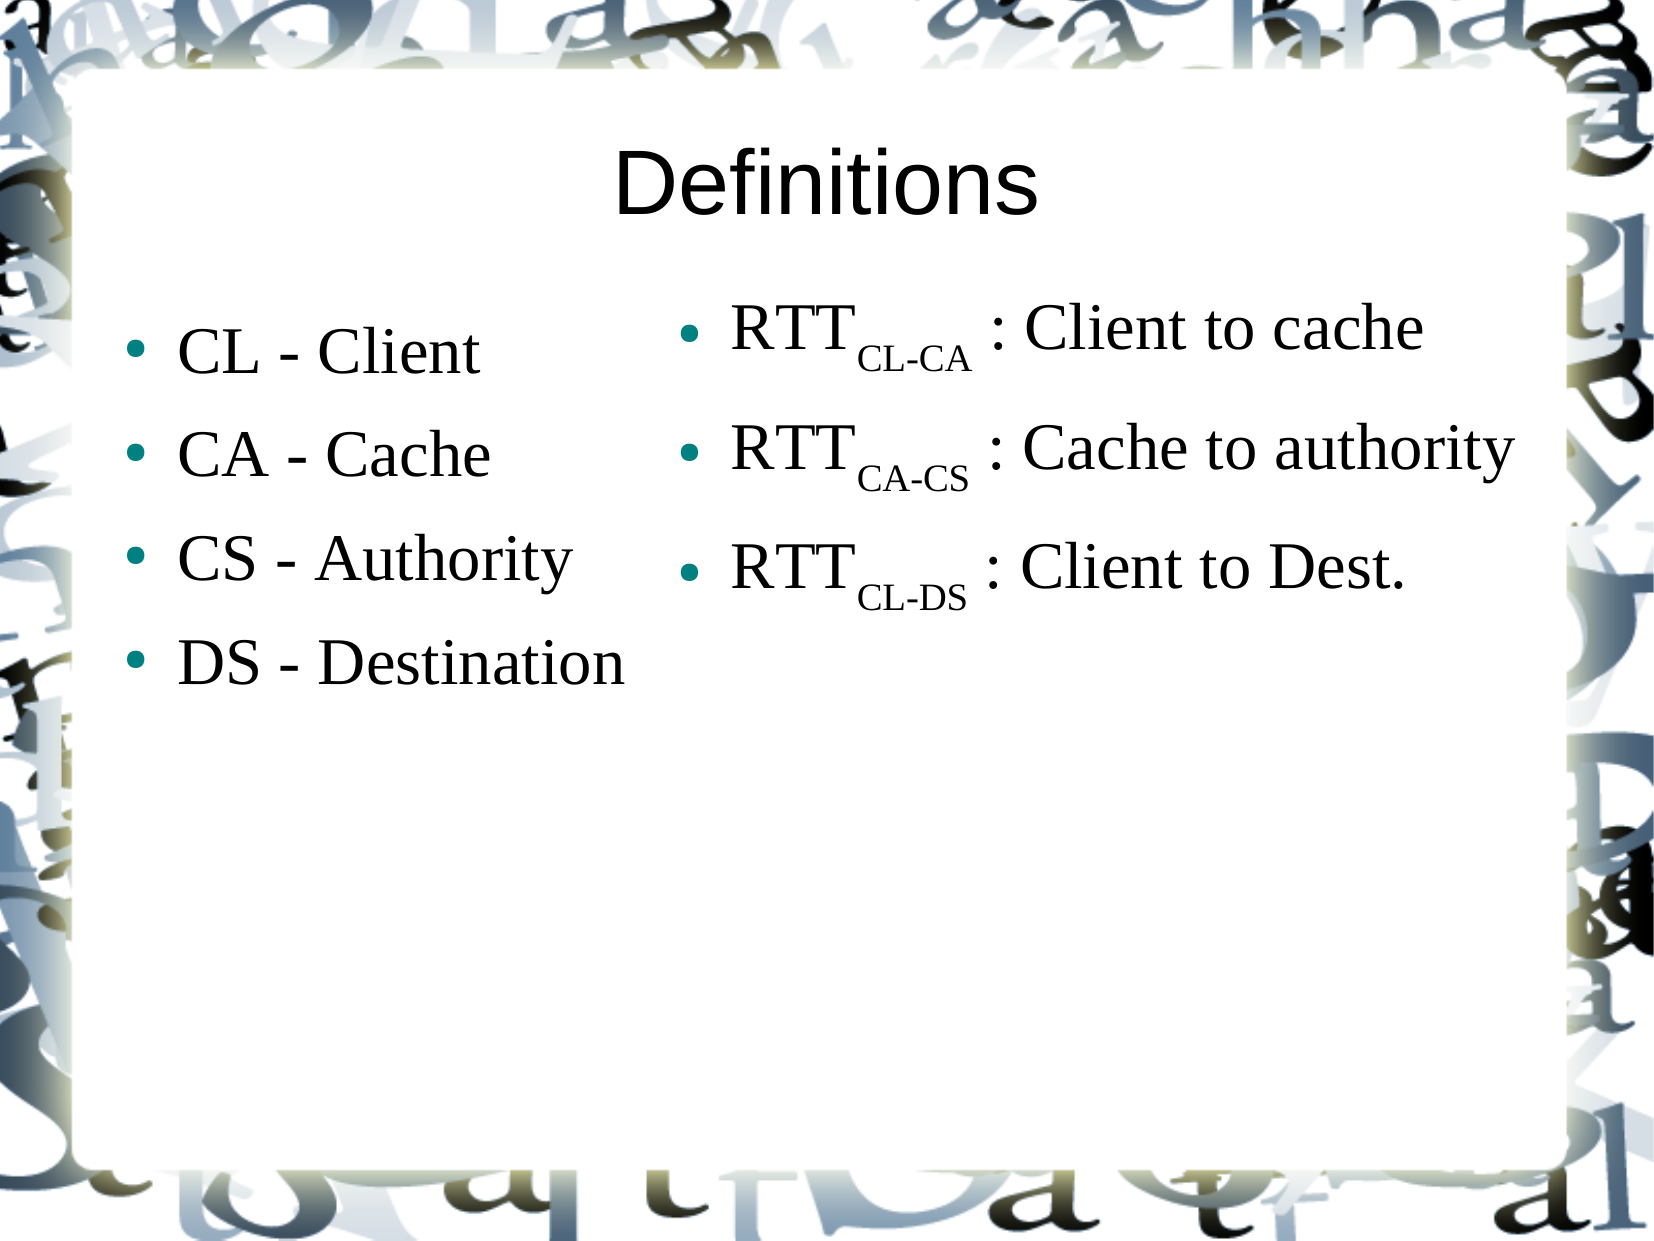

# Definitions
RTTCL-CA : Client to cache
RTTCA-CS : Cache to authority
RTTCL-DS : Client to Dest.
CL - Client
CA - Cache
CS - Authority
DS - Destination